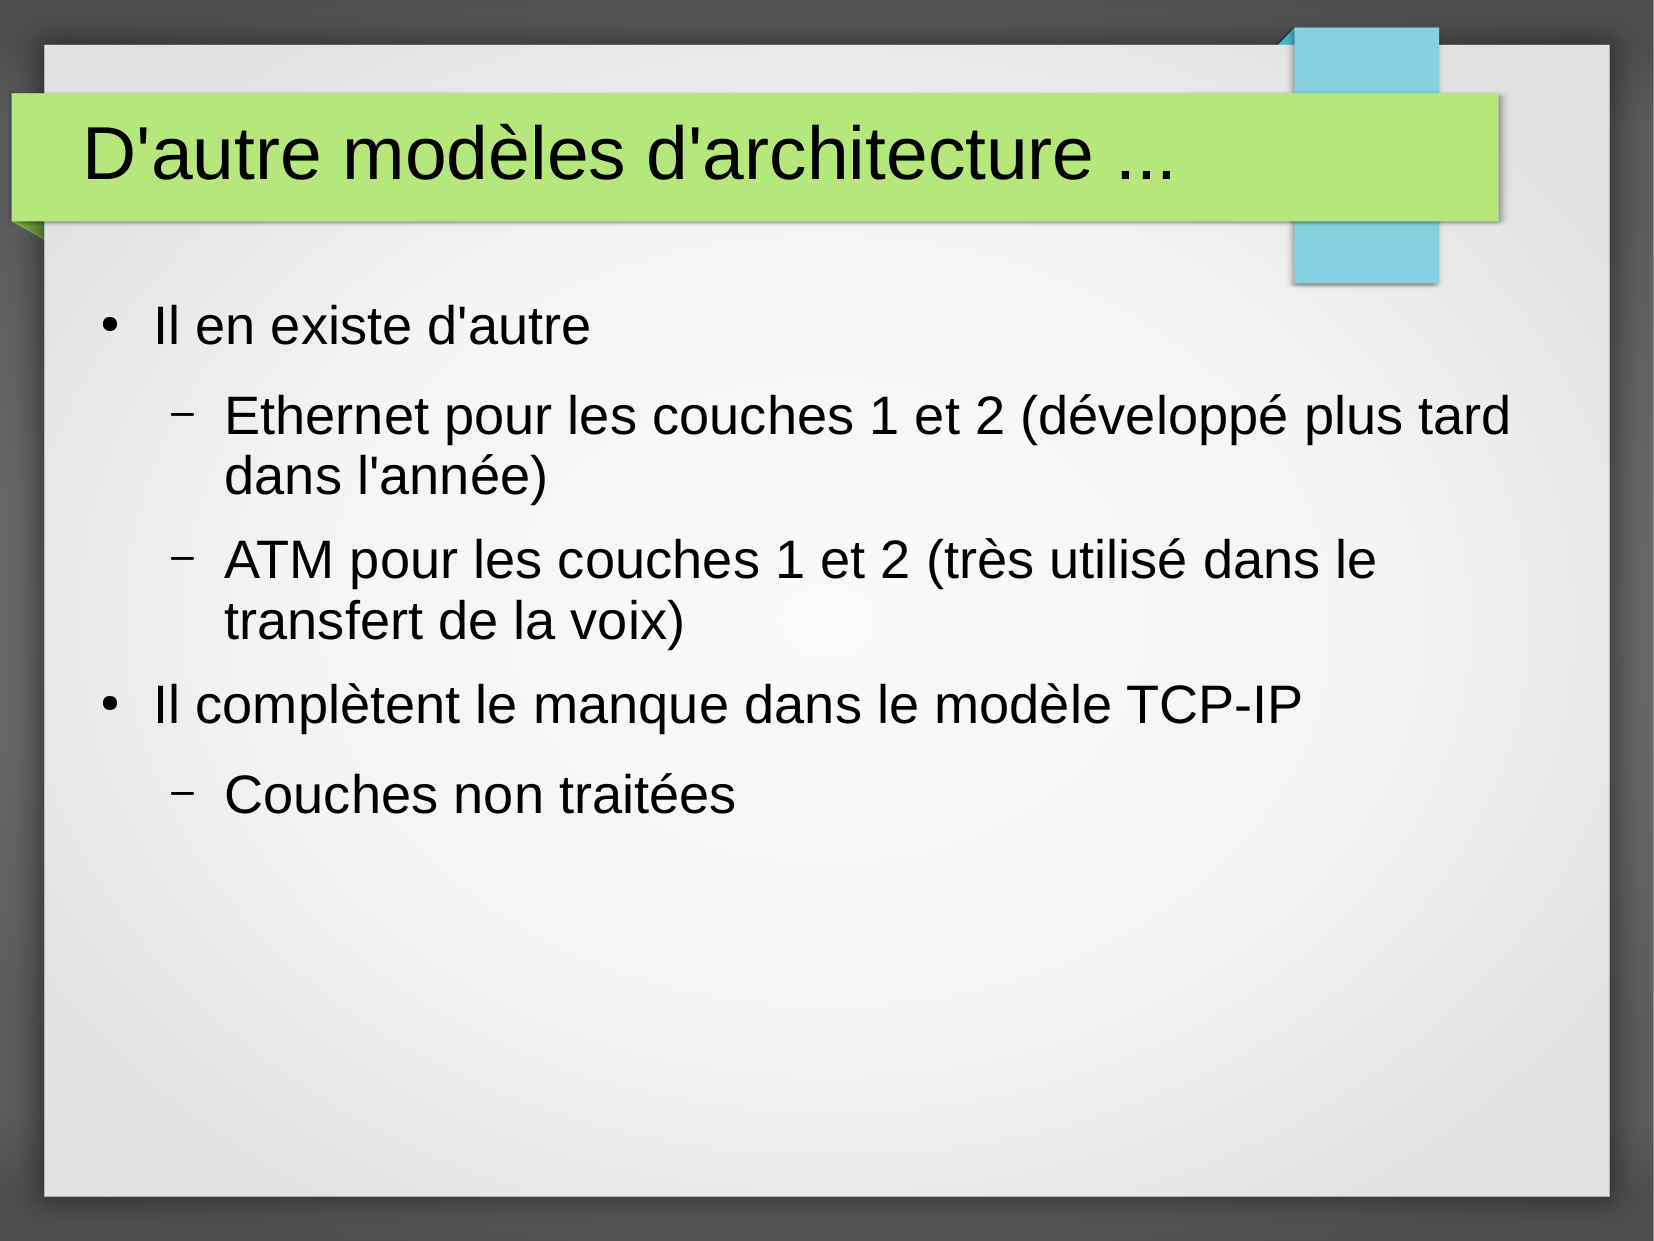

# D'autre modèles d'architecture ...
Il en existe d'autre
Ethernet pour les couches 1 et 2 (développé plus tard dans l'année)
ATM pour les couches 1 et 2 (très utilisé dans le transfert de la voix)
Il complètent le manque dans le modèle TCP-IP
Couches non traitées